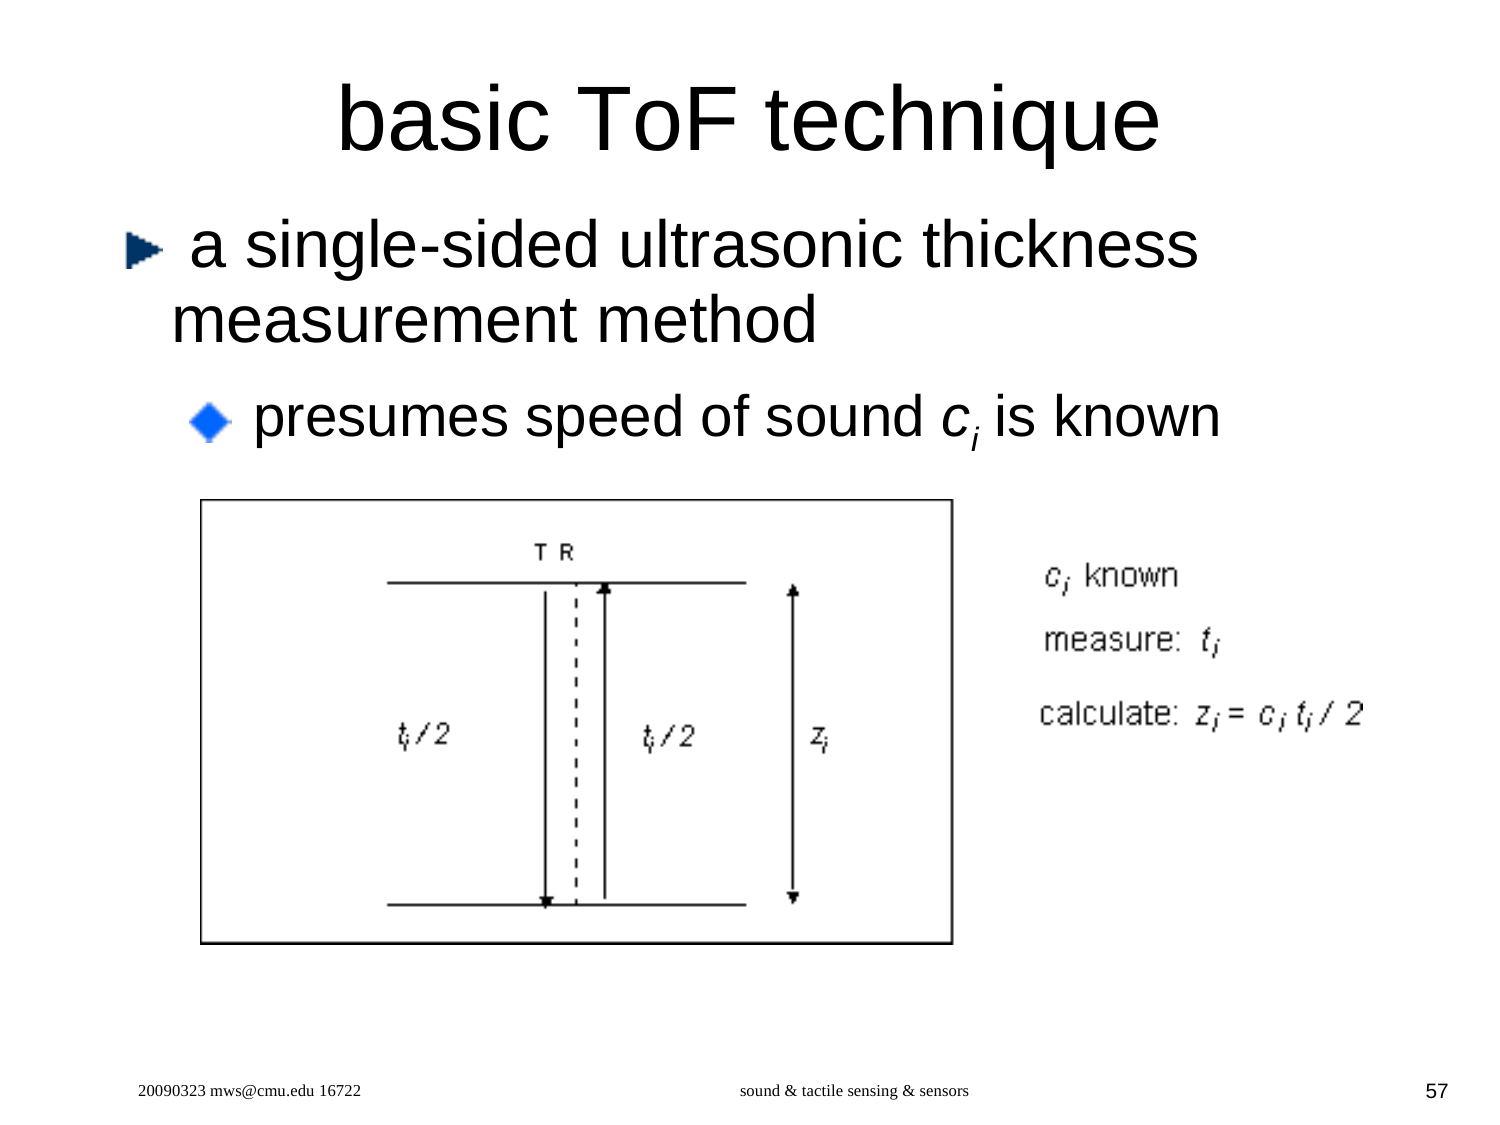

basic ToF technique
# a single-sided ultrasonic thickness measurement method
 presumes speed of sound ci is known
57
20090323 mws@cmu.edu 16722
sound & tactile sensing & sensors